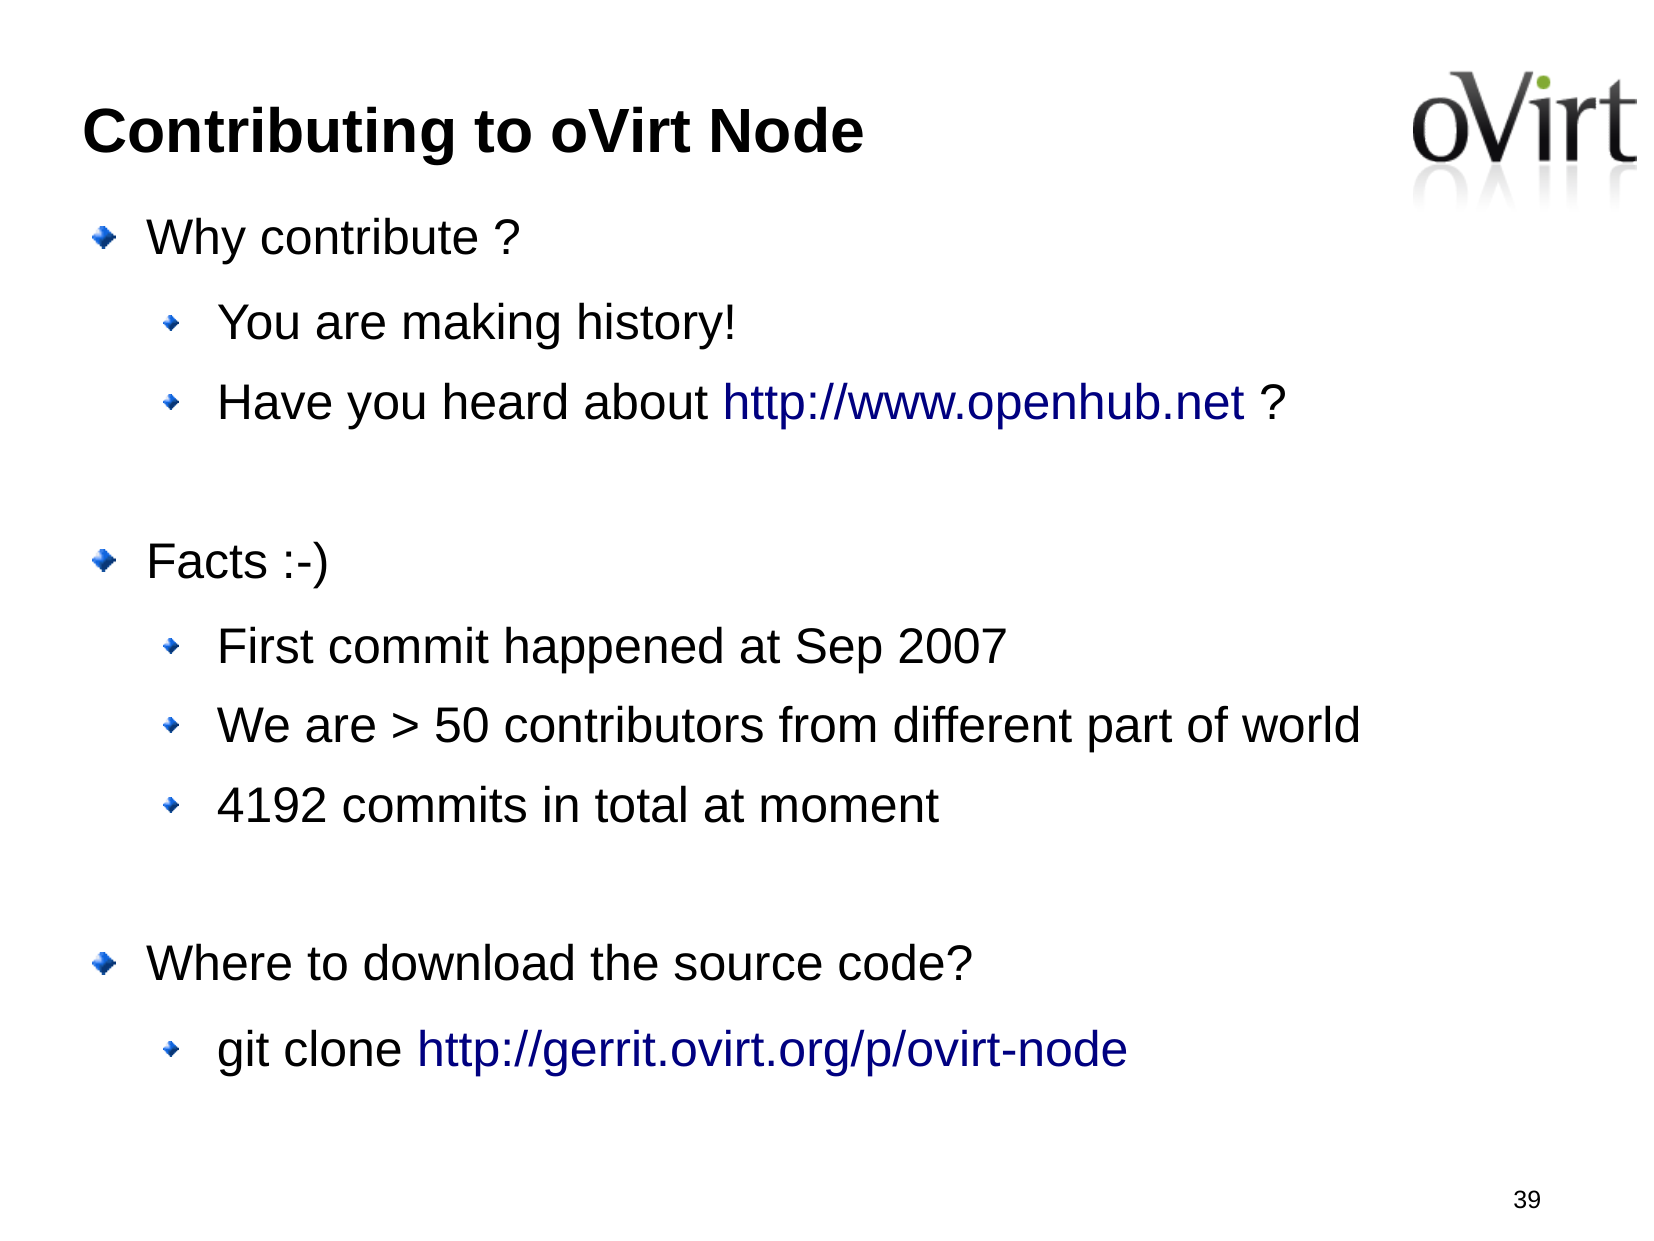

# Contributing to oVirt Node
Why contribute ?
You are making history!
Have you heard about http://www.openhub.net ?
Facts :-)
First commit happened at Sep 2007
We are > 50 contributors from different part of world
4192 commits in total at moment
Where to download the source code?
git clone http://gerrit.ovirt.org/p/ovirt-node